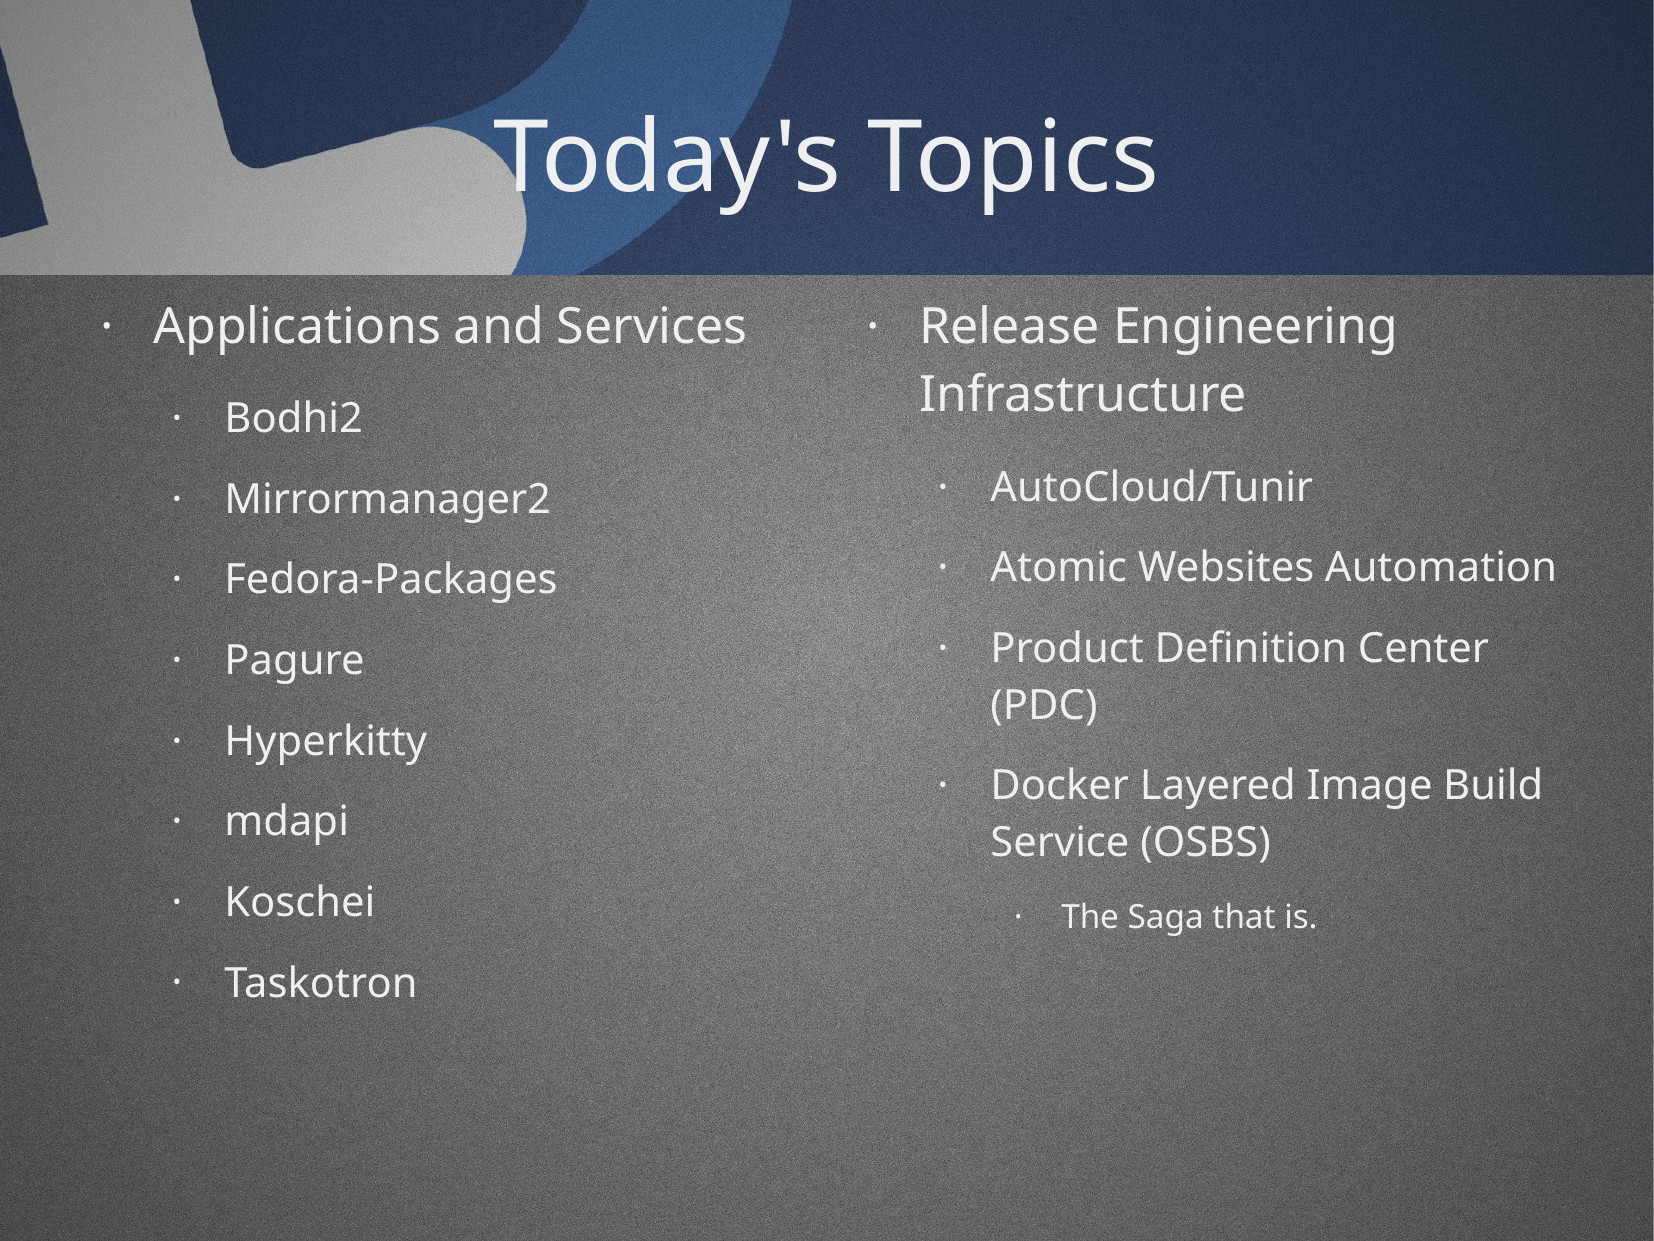

Today's Topics
# Applications and Services
Bodhi2
Mirrormanager2
Fedora-Packages
Pagure
Hyperkitty
mdapi
Koschei
Taskotron
Release Engineering Infrastructure
AutoCloud/Tunir
Atomic Websites Automation
Product Definition Center (PDC)
Docker Layered Image Build Service (OSBS)
The Saga that is.